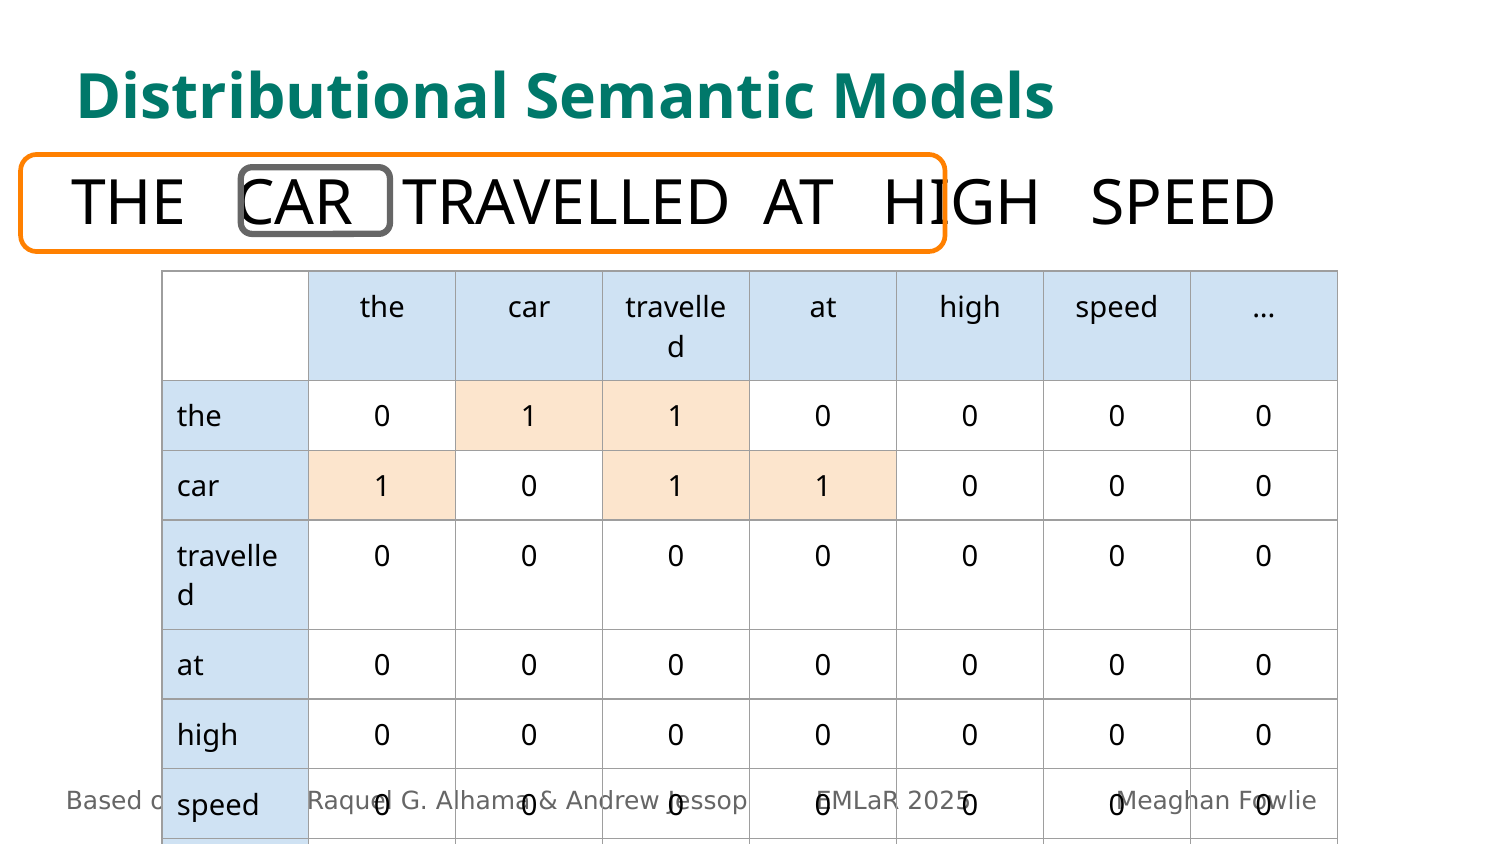

# Distributional Semantic Models
THE CAR TRAVELLED AT HIGH SPEED
| | the | car | travelled | at | high | speed | ... |
| --- | --- | --- | --- | --- | --- | --- | --- |
| the | 0 | 1 | 1 | 0 | 0 | 0 | 0 |
| car | 1 | 0 | 1 | 1 | 0 | 0 | 0 |
| travelled | 0 | 0 | 0 | 0 | 0 | 0 | 0 |
| at | 0 | 0 | 0 | 0 | 0 | 0 | 0 |
| high | 0 | 0 | 0 | 0 | 0 | 0 | 0 |
| speed | 0 | 0 | 0 | 0 | 0 | 0 | 0 |
| ... | 0 | 0 | 0 | 0 | 0 | 0 | 0 |